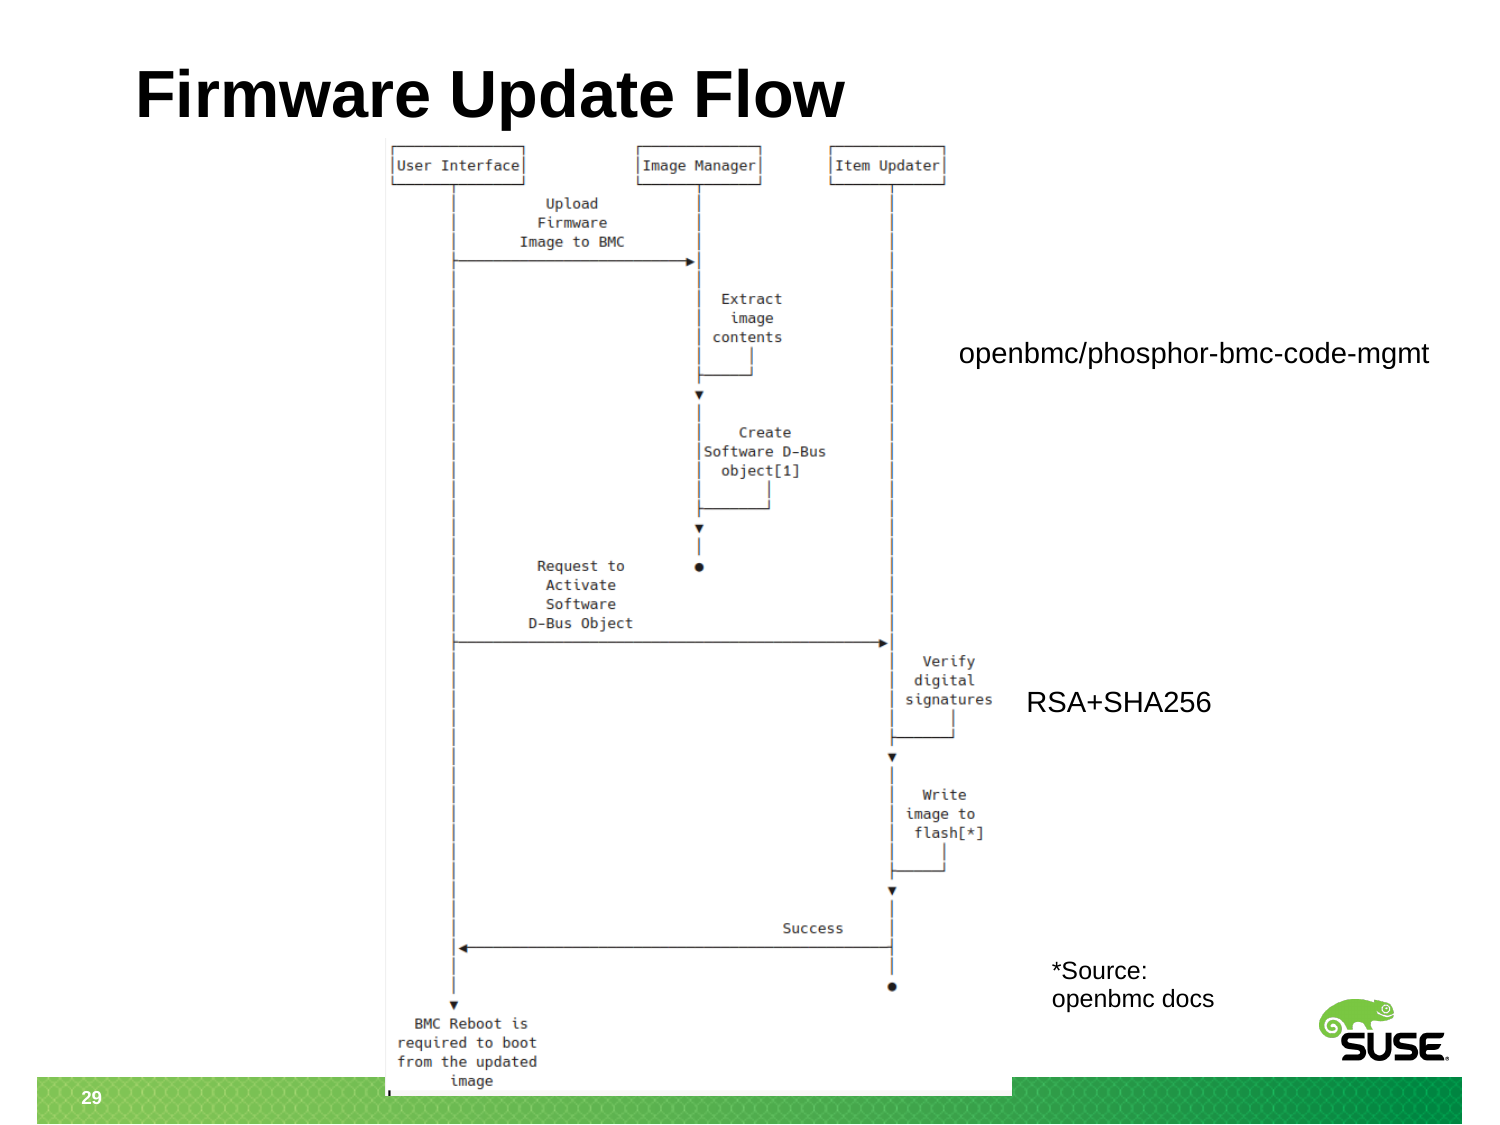

# Firmware Update Flow
openbmc/phosphor-bmc-code-mgmt
RSA+SHA256
*Source:
openbmc docs